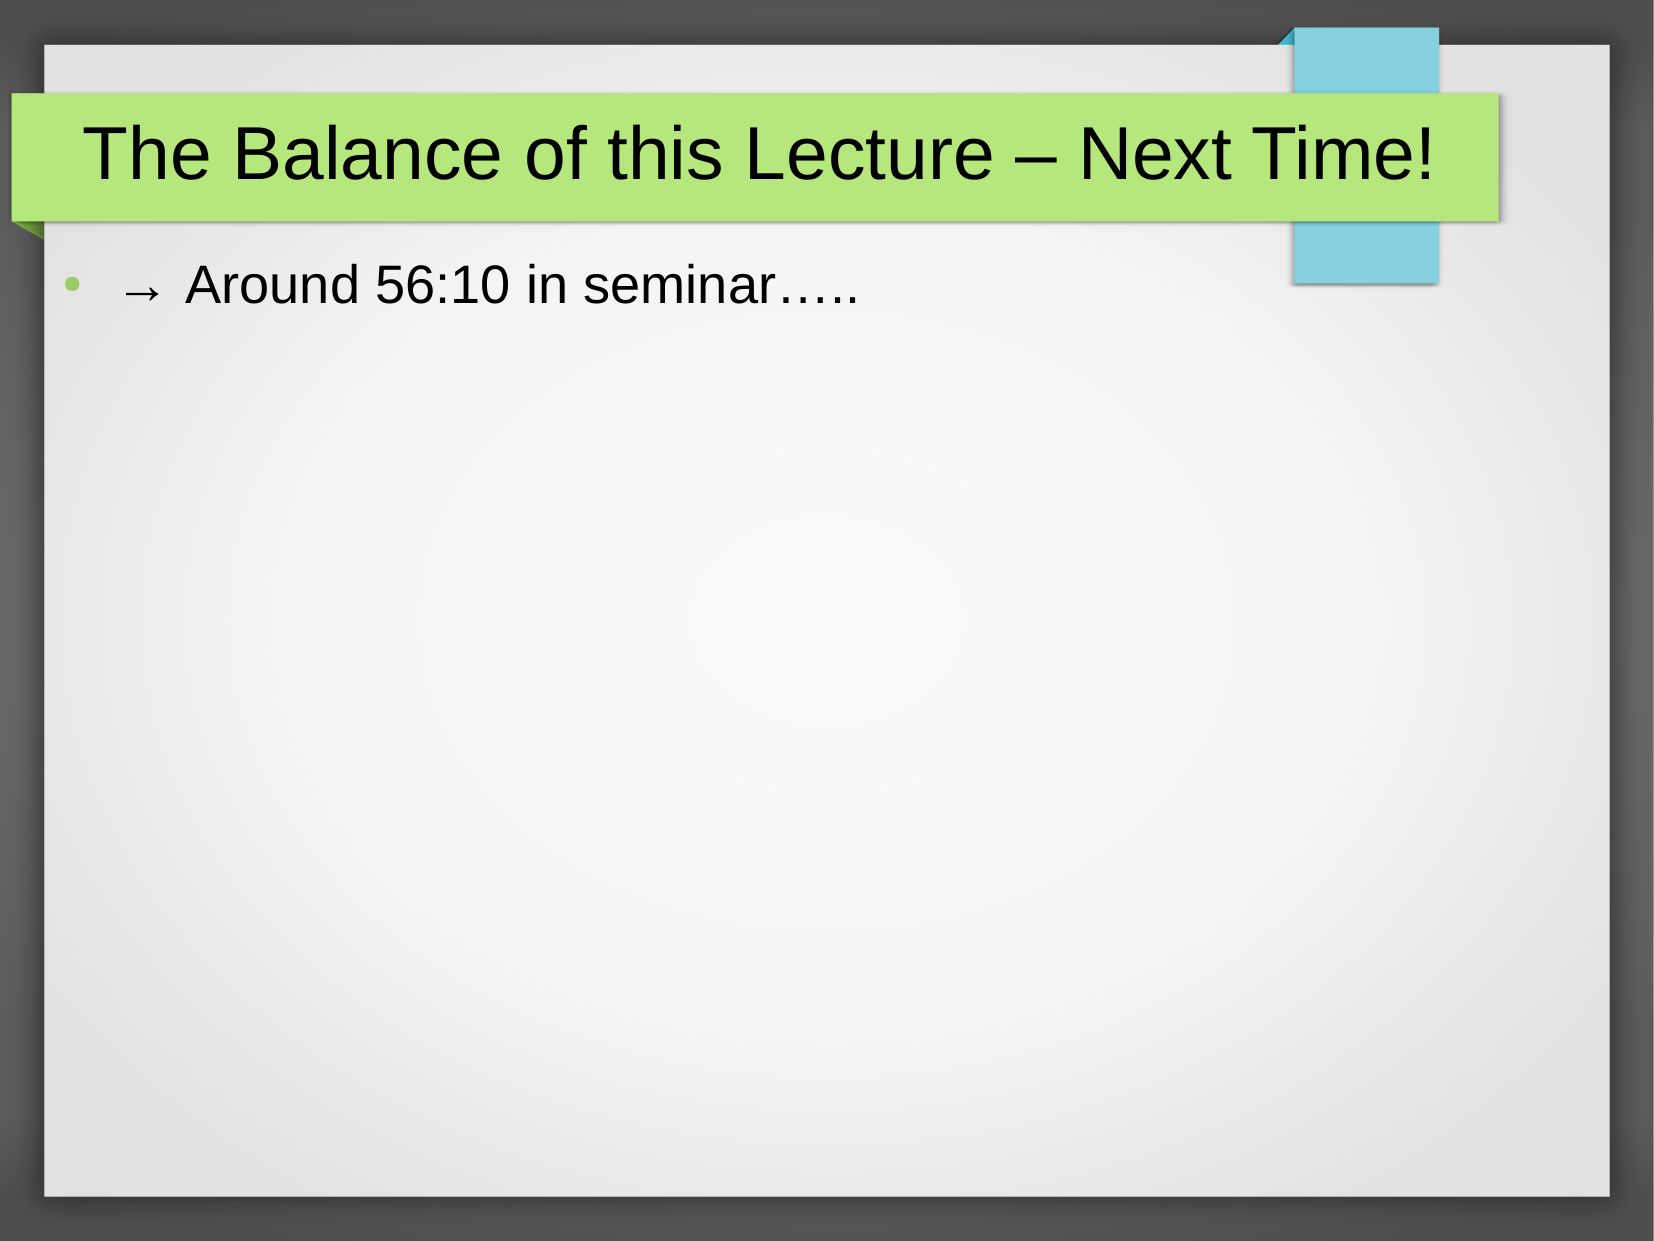

# The Balance of this Lecture – Next Time!
→ Around 56:10 in seminar…..